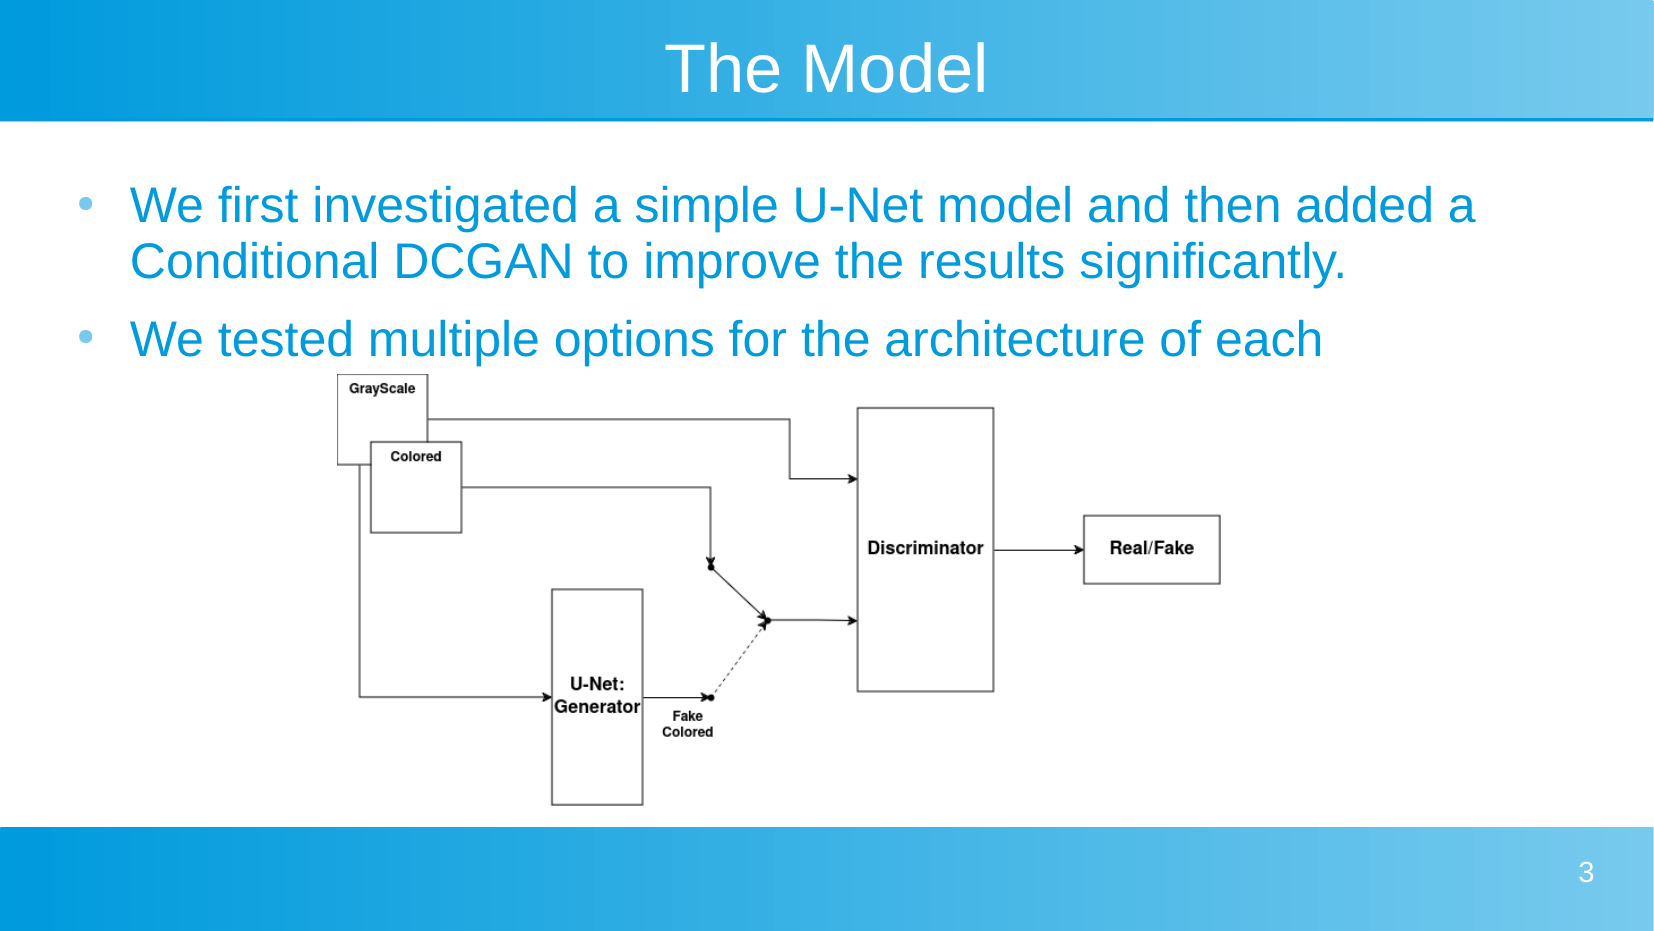

# The Model
We first investigated a simple U-Net model and then added a Conditional DCGAN to improve the results significantly.
We tested multiple options for the architecture of each
3